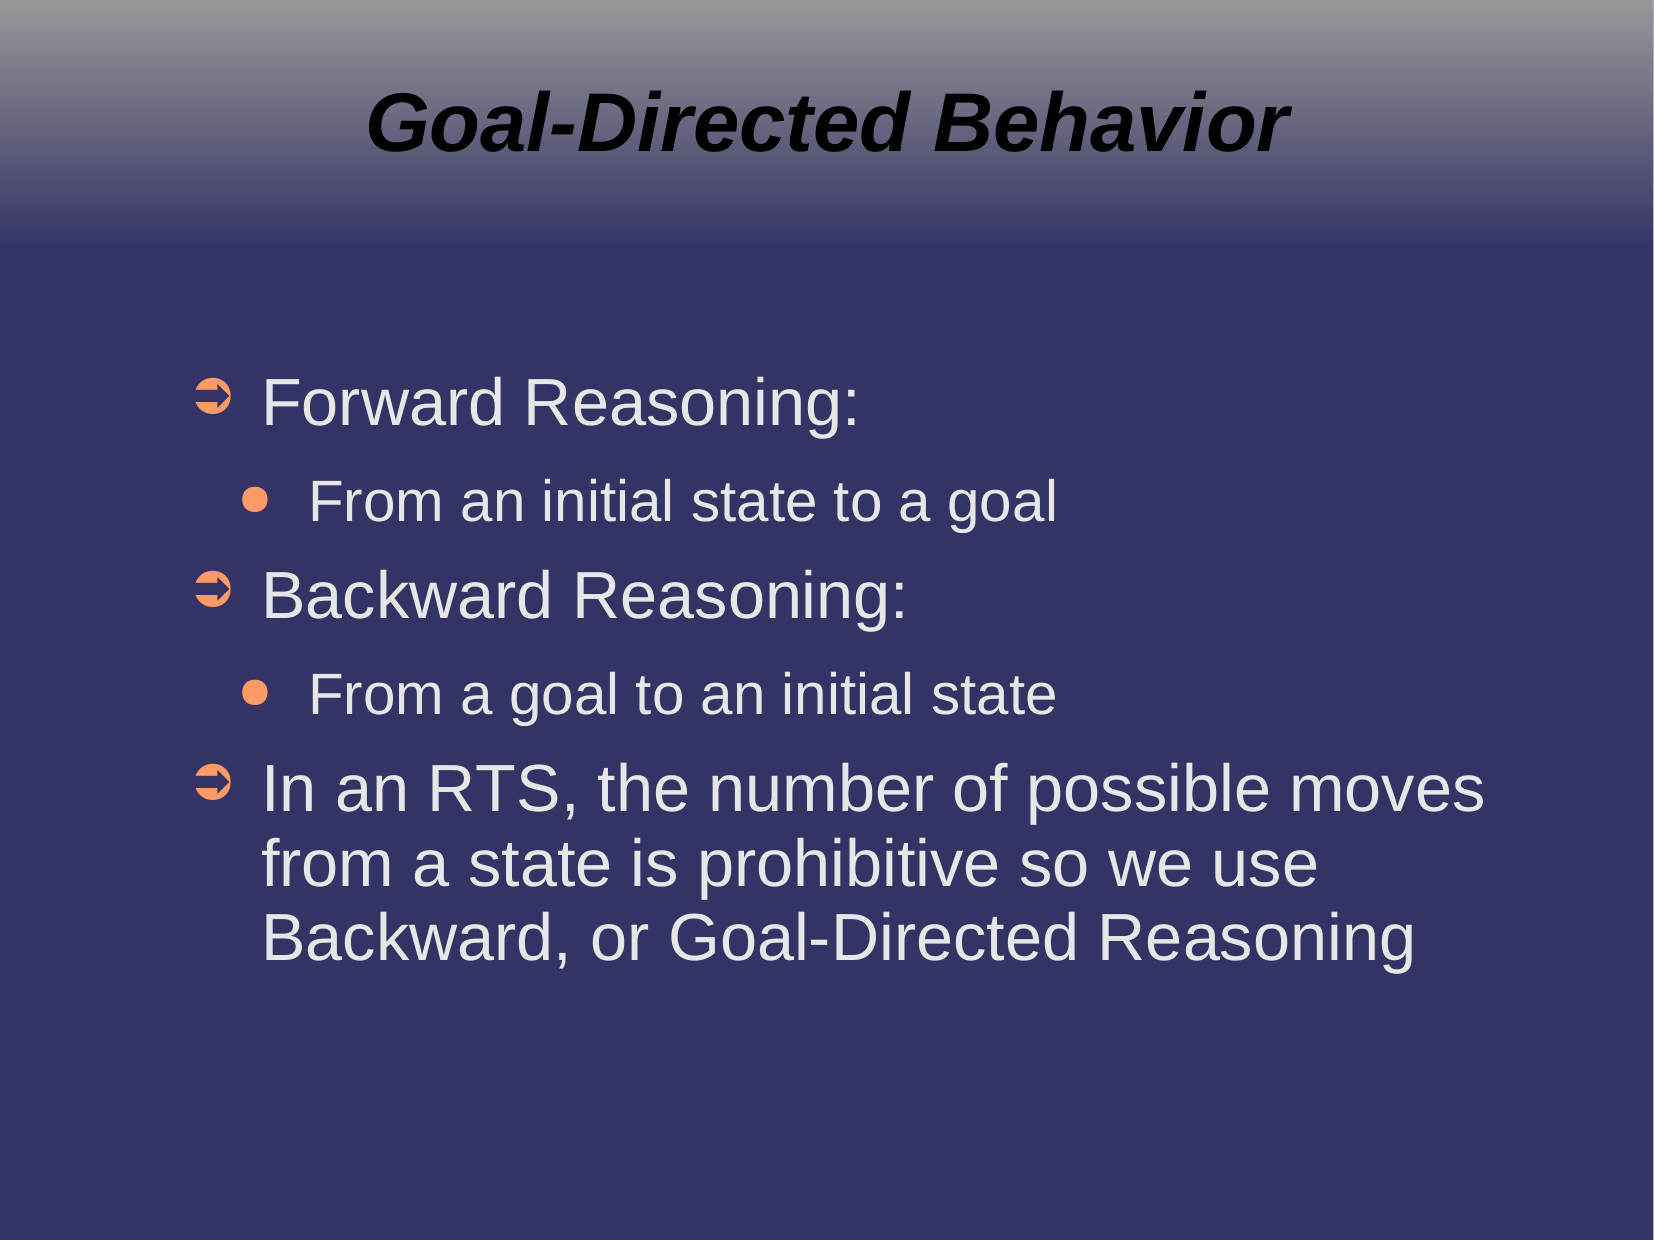

# Goal-Directed Behavior
Forward Reasoning:
From an initial state to a goal
Backward Reasoning:
From a goal to an initial state
In an RTS, the number of possible moves from a state is prohibitive so we use Backward, or Goal-Directed Reasoning